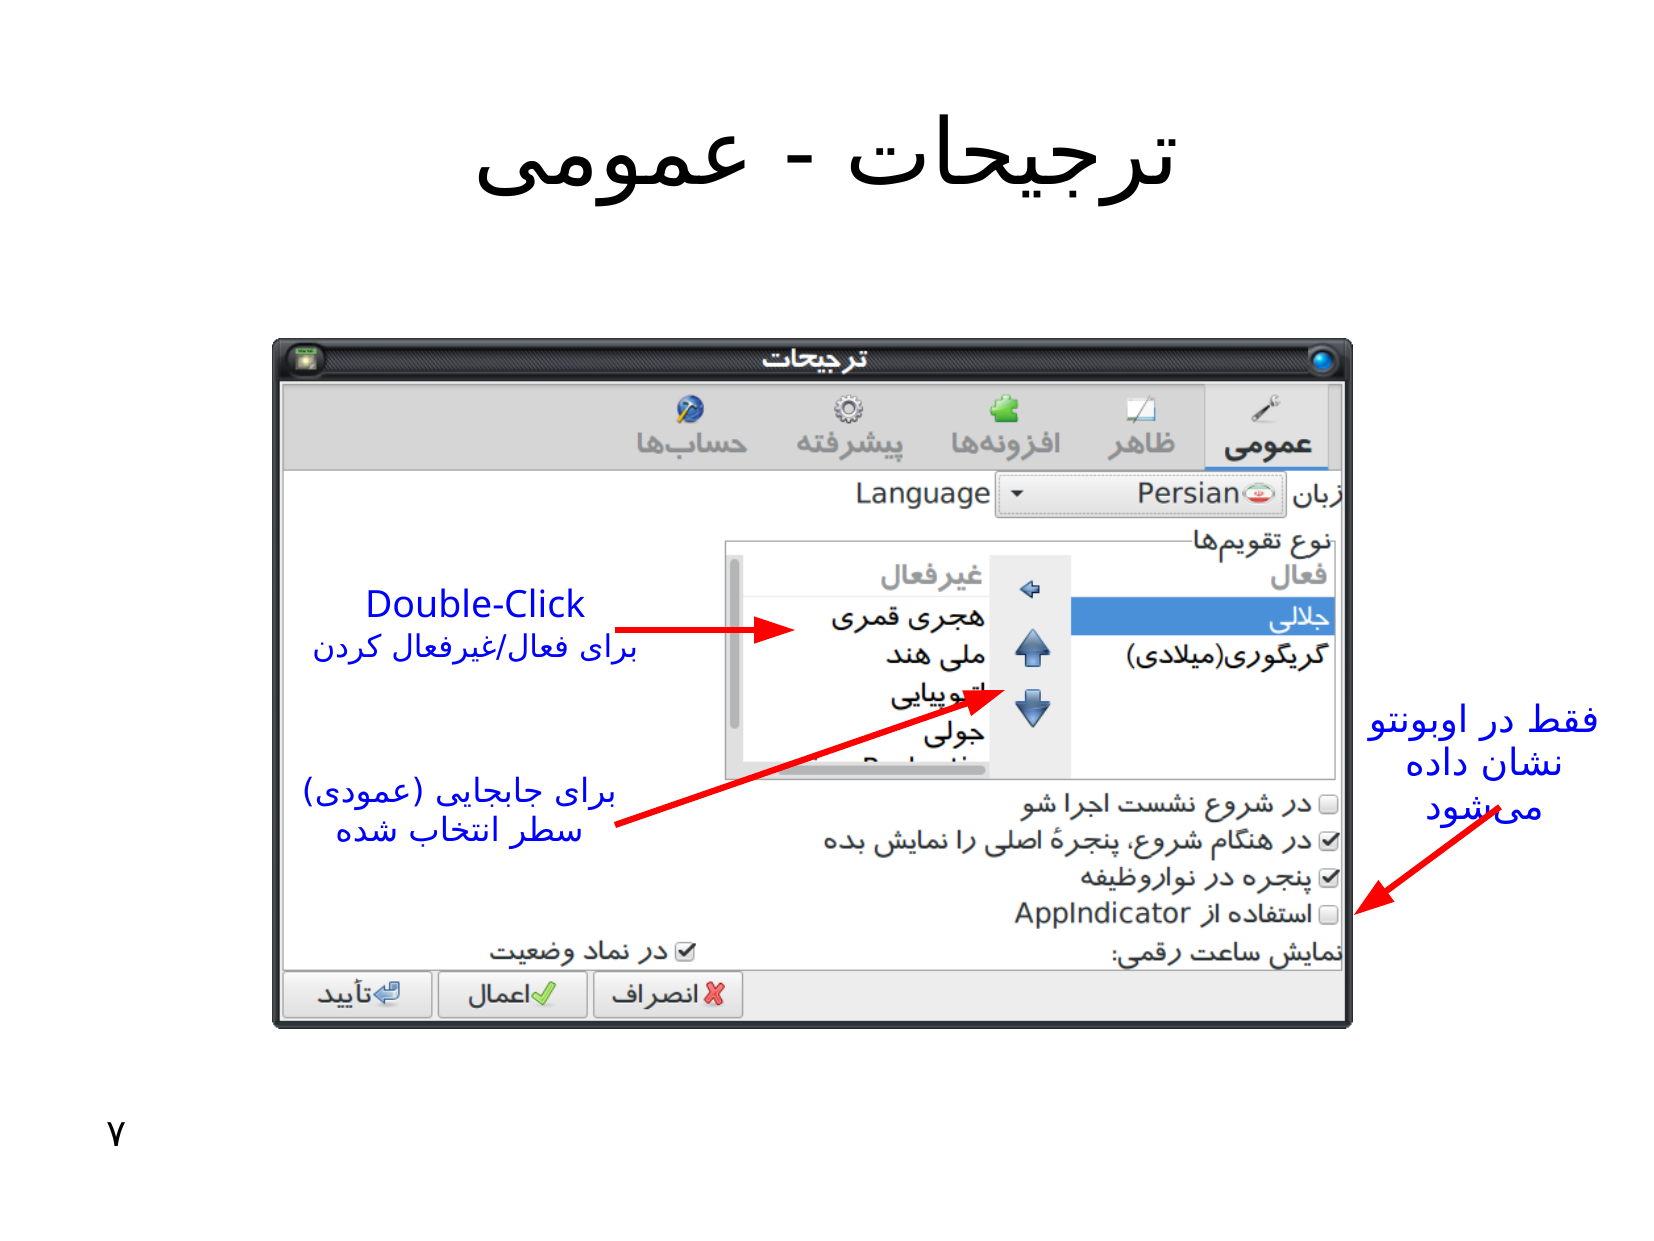

# ترجیحات - عمومی
Double-Click
برای فعال/غیرفعال کردن
فقط در اوبونتو
نشان داده می‌شود
برای جابجایی (عمودی)
سطر انتخاب شده
۷